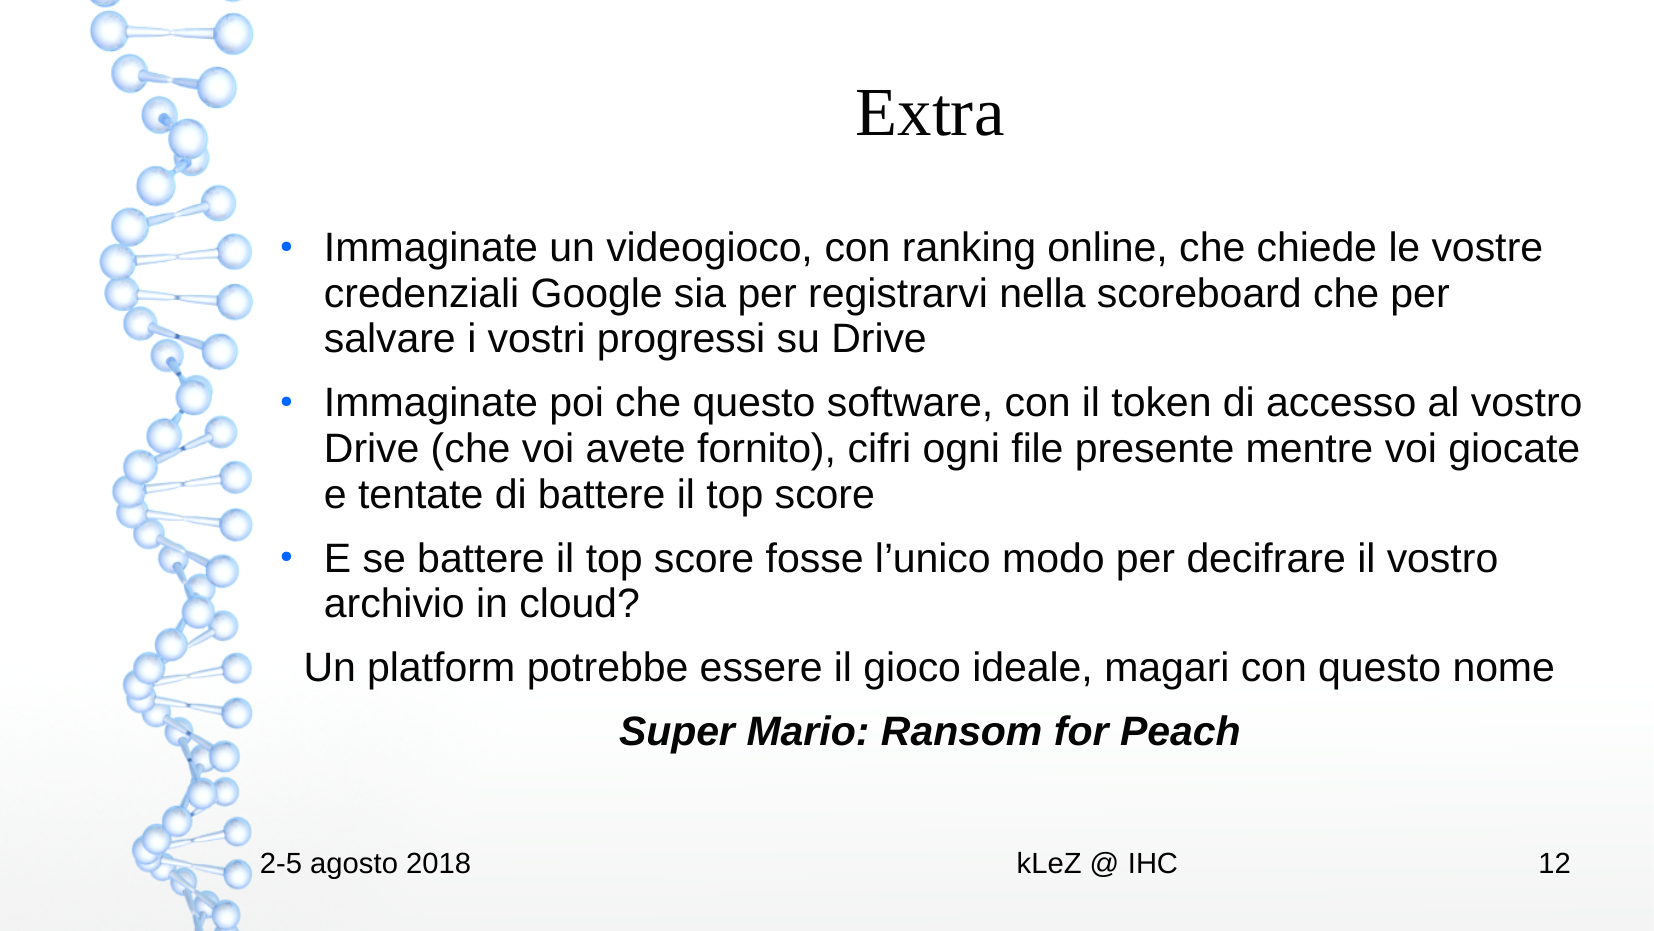

# Extra
Immaginate un videogioco, con ranking online, che chiede le vostre credenziali Google sia per registrarvi nella scoreboard che per salvare i vostri progressi su Drive
Immaginate poi che questo software, con il token di accesso al vostro Drive (che voi avete fornito), cifri ogni file presente mentre voi giocate e tentate di battere il top score
E se battere il top score fosse l’unico modo per decifrare il vostro archivio in cloud?
Un platform potrebbe essere il gioco ideale, magari con questo nome
Super Mario: Ransom for Peach
2-5 agosto 2018
kLeZ @ IHC
12